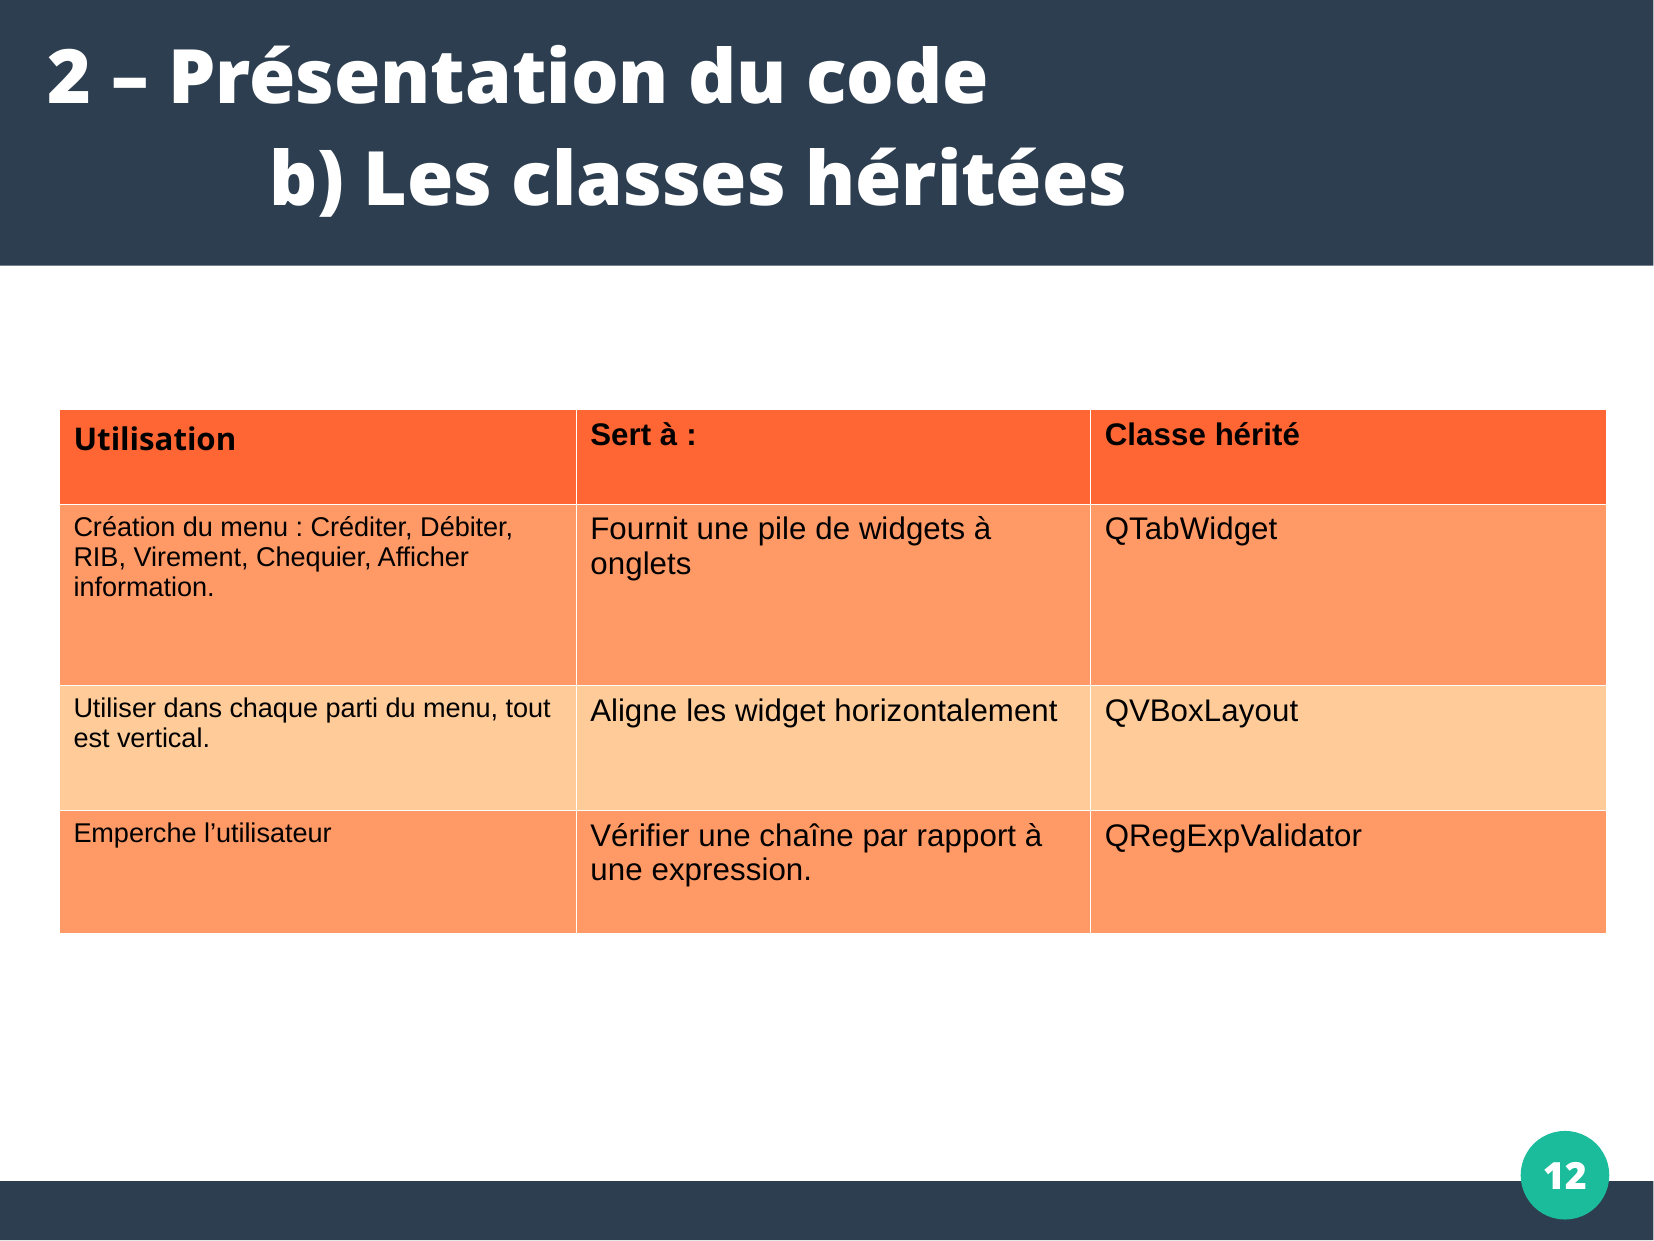

# 2 – Présentation du code b) Les classes héritées
| Utilisation | Sert à : | Classe hérité |
| --- | --- | --- |
| Création du menu : Créditer, Débiter, RIB, Virement, Chequier, Afficher information. | Fournit une pile de widgets à onglets | QTabWidget |
| Utiliser dans chaque parti du menu, tout est vertical. | Aligne les widget horizontalement | QVBoxLayout |
| Emperche l’utilisateur | Vérifier une chaîne par rapport à une expression. | QRegExpValidator |
12